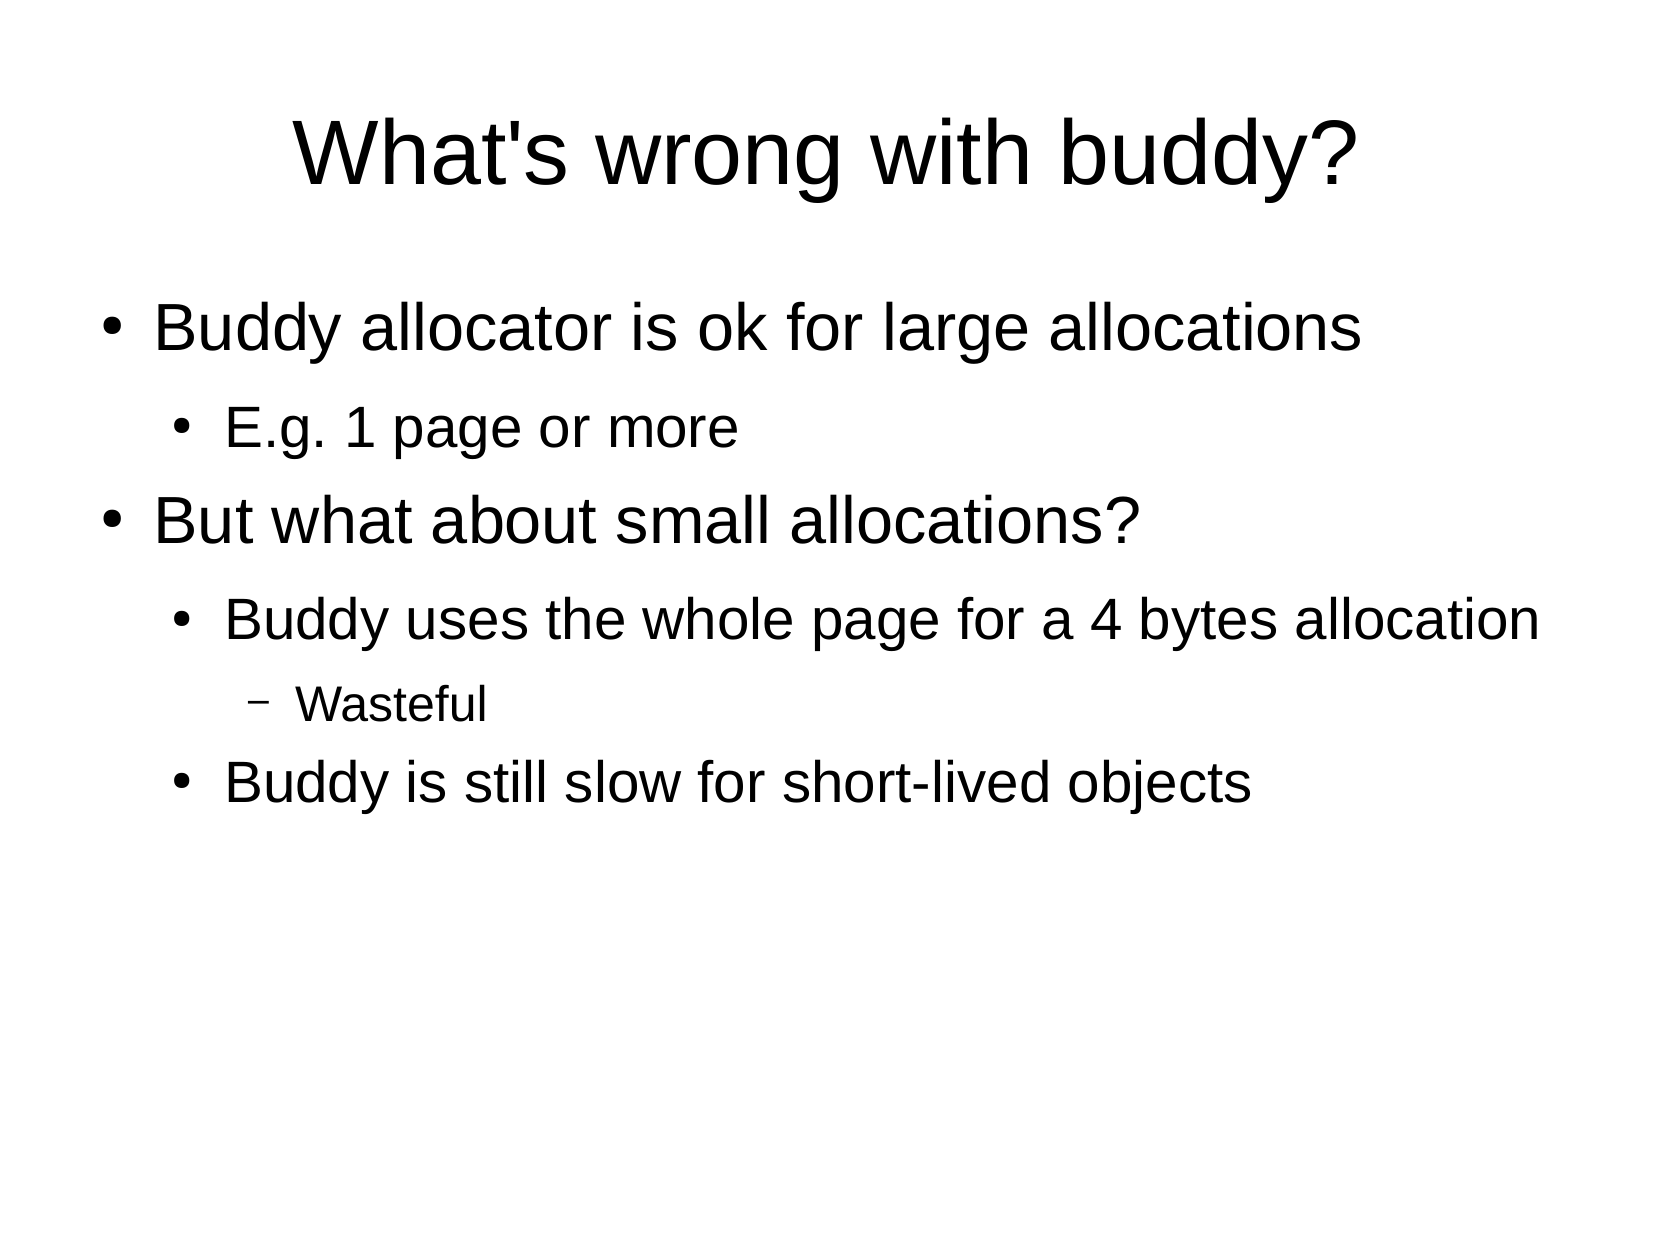

# What's wrong with buddy?
Buddy allocator is ok for large allocations
E.g. 1 page or more
But what about small allocations?
Buddy uses the whole page for a 4 bytes allocation
Wasteful
Buddy is still slow for short-lived objects